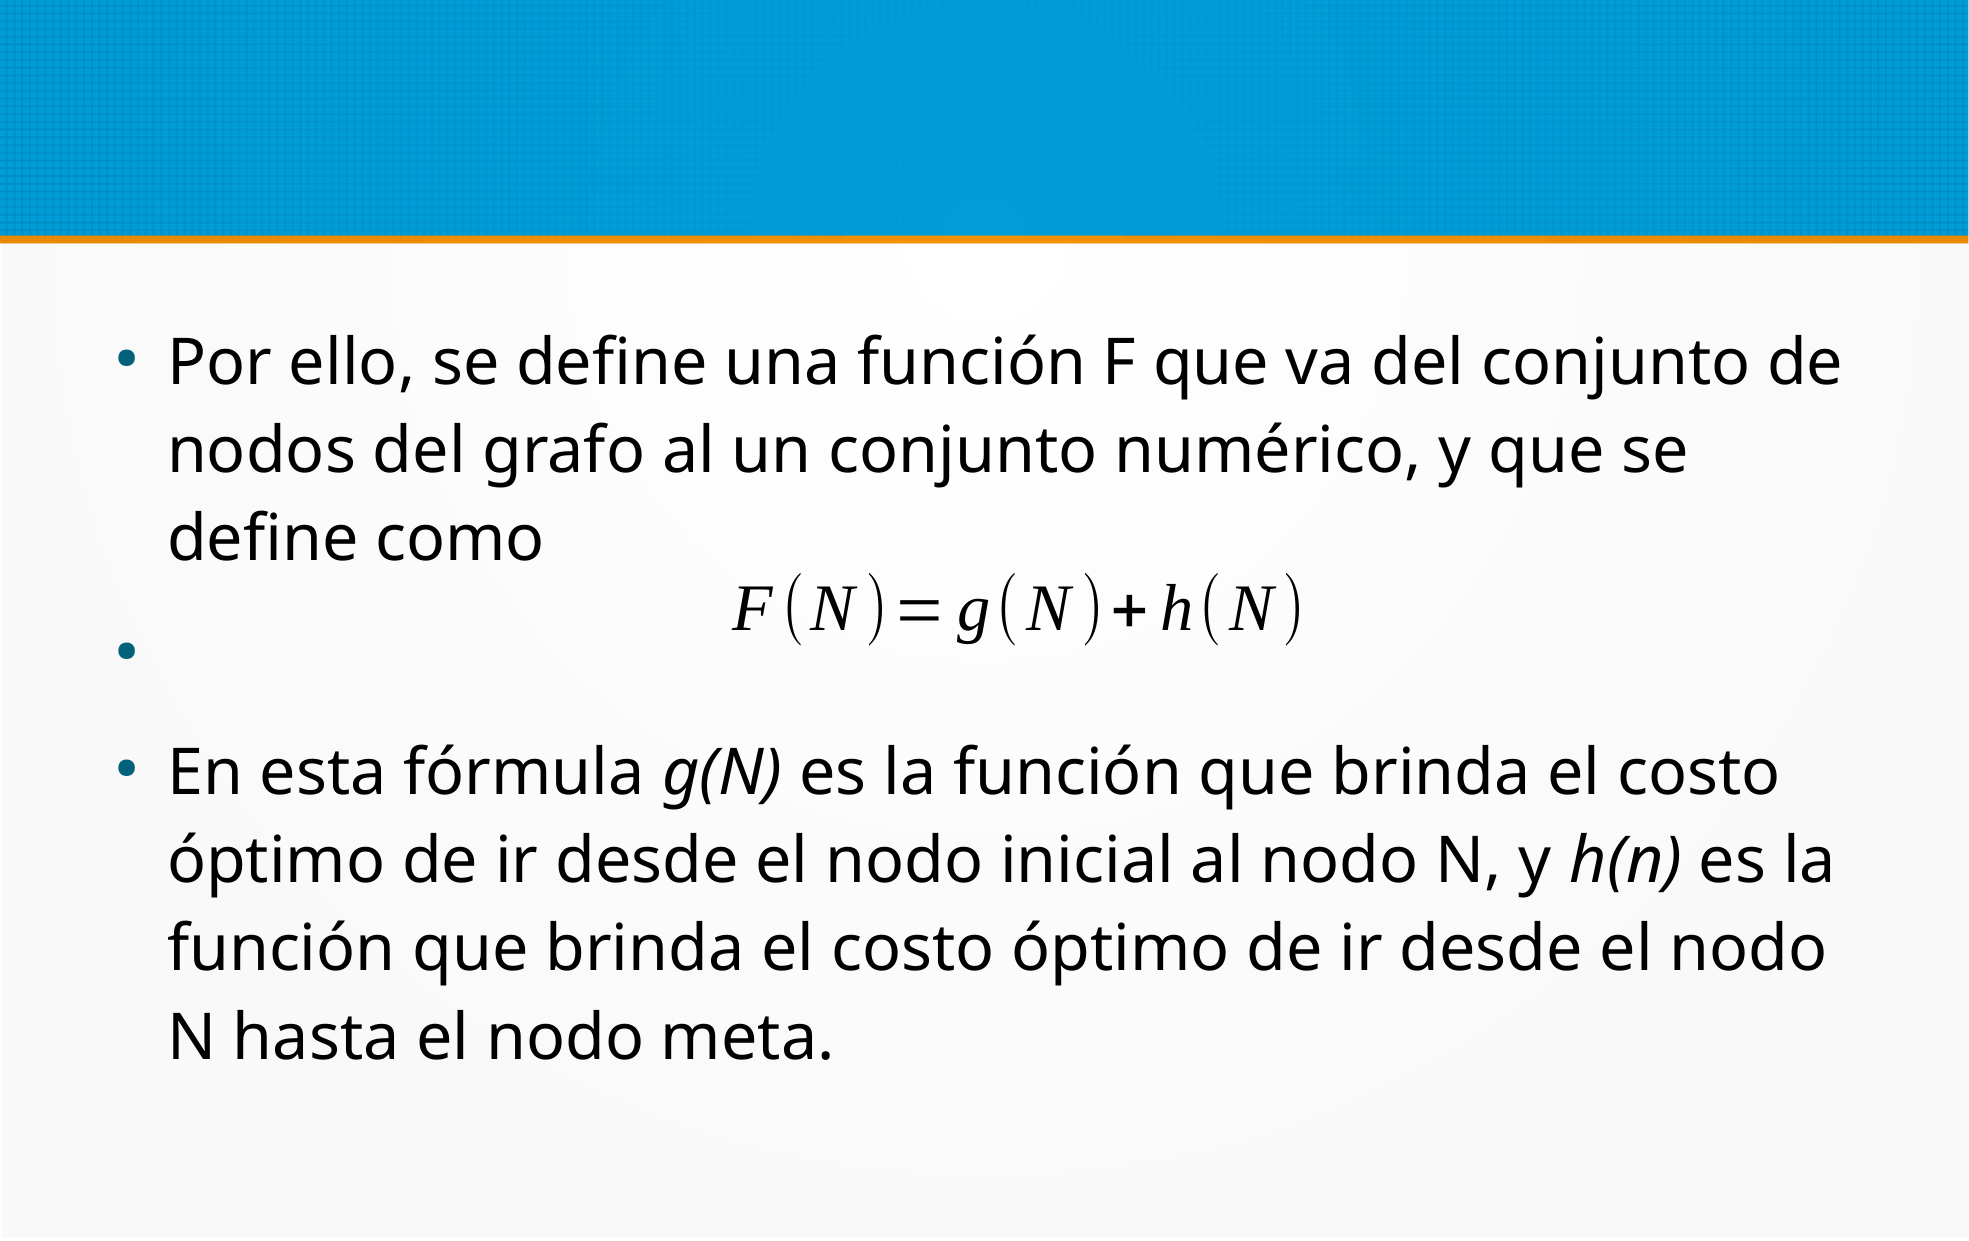

#
Por ello, se define una función F que va del conjunto de nodos del grafo al un conjunto numérico, y que se define como
En esta fórmula g(N) es la función que brinda el costo óptimo de ir desde el nodo inicial al nodo N, y h(n) es la función que brinda el costo óptimo de ir desde el nodo N hasta el nodo meta.